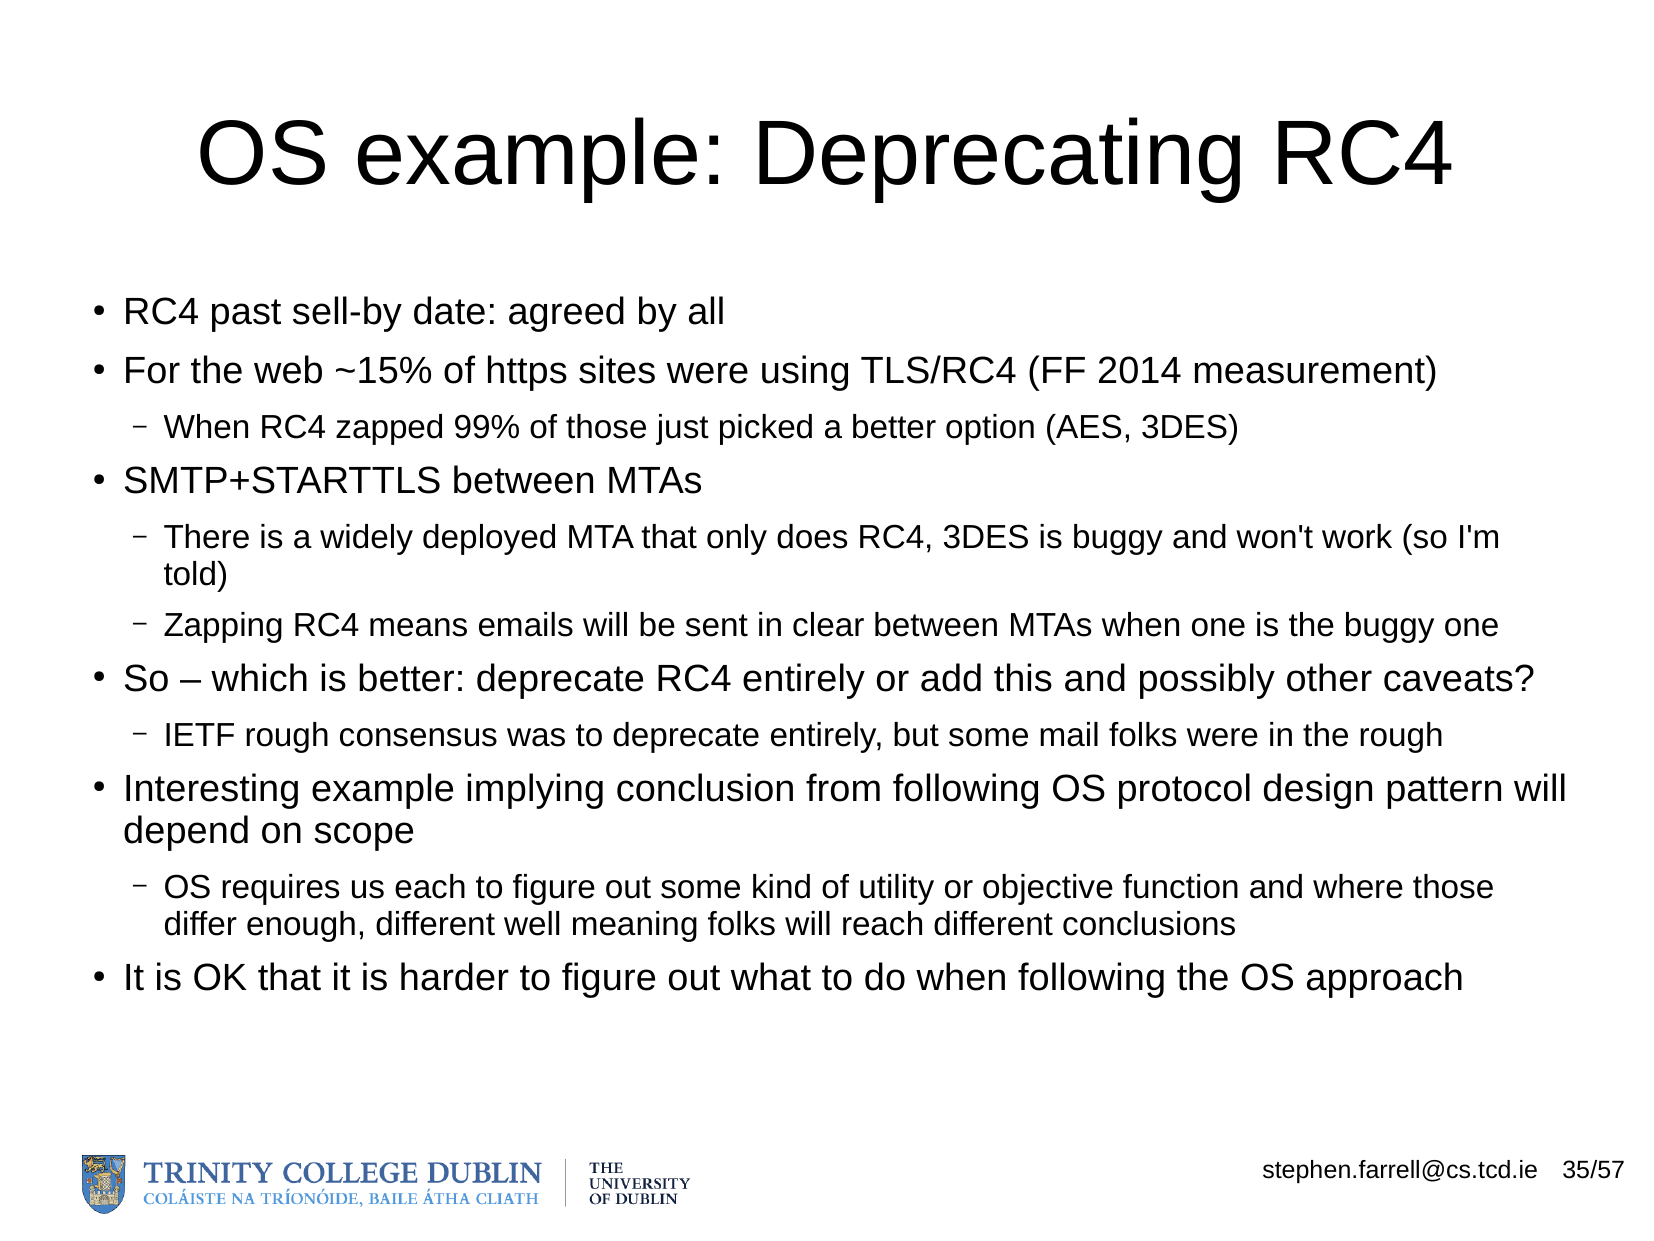

# OS example: Deprecating RC4
RC4 past sell-by date: agreed by all
For the web ~15% of https sites were using TLS/RC4 (FF 2014 measurement)
When RC4 zapped 99% of those just picked a better option (AES, 3DES)
SMTP+STARTTLS between MTAs
There is a widely deployed MTA that only does RC4, 3DES is buggy and won't work (so I'm told)
Zapping RC4 means emails will be sent in clear between MTAs when one is the buggy one
So – which is better: deprecate RC4 entirely or add this and possibly other caveats?
IETF rough consensus was to deprecate entirely, but some mail folks were in the rough
Interesting example implying conclusion from following OS protocol design pattern will depend on scope
OS requires us each to figure out some kind of utility or objective function and where those differ enough, different well meaning folks will reach different conclusions
It is OK that it is harder to figure out what to do when following the OS approach